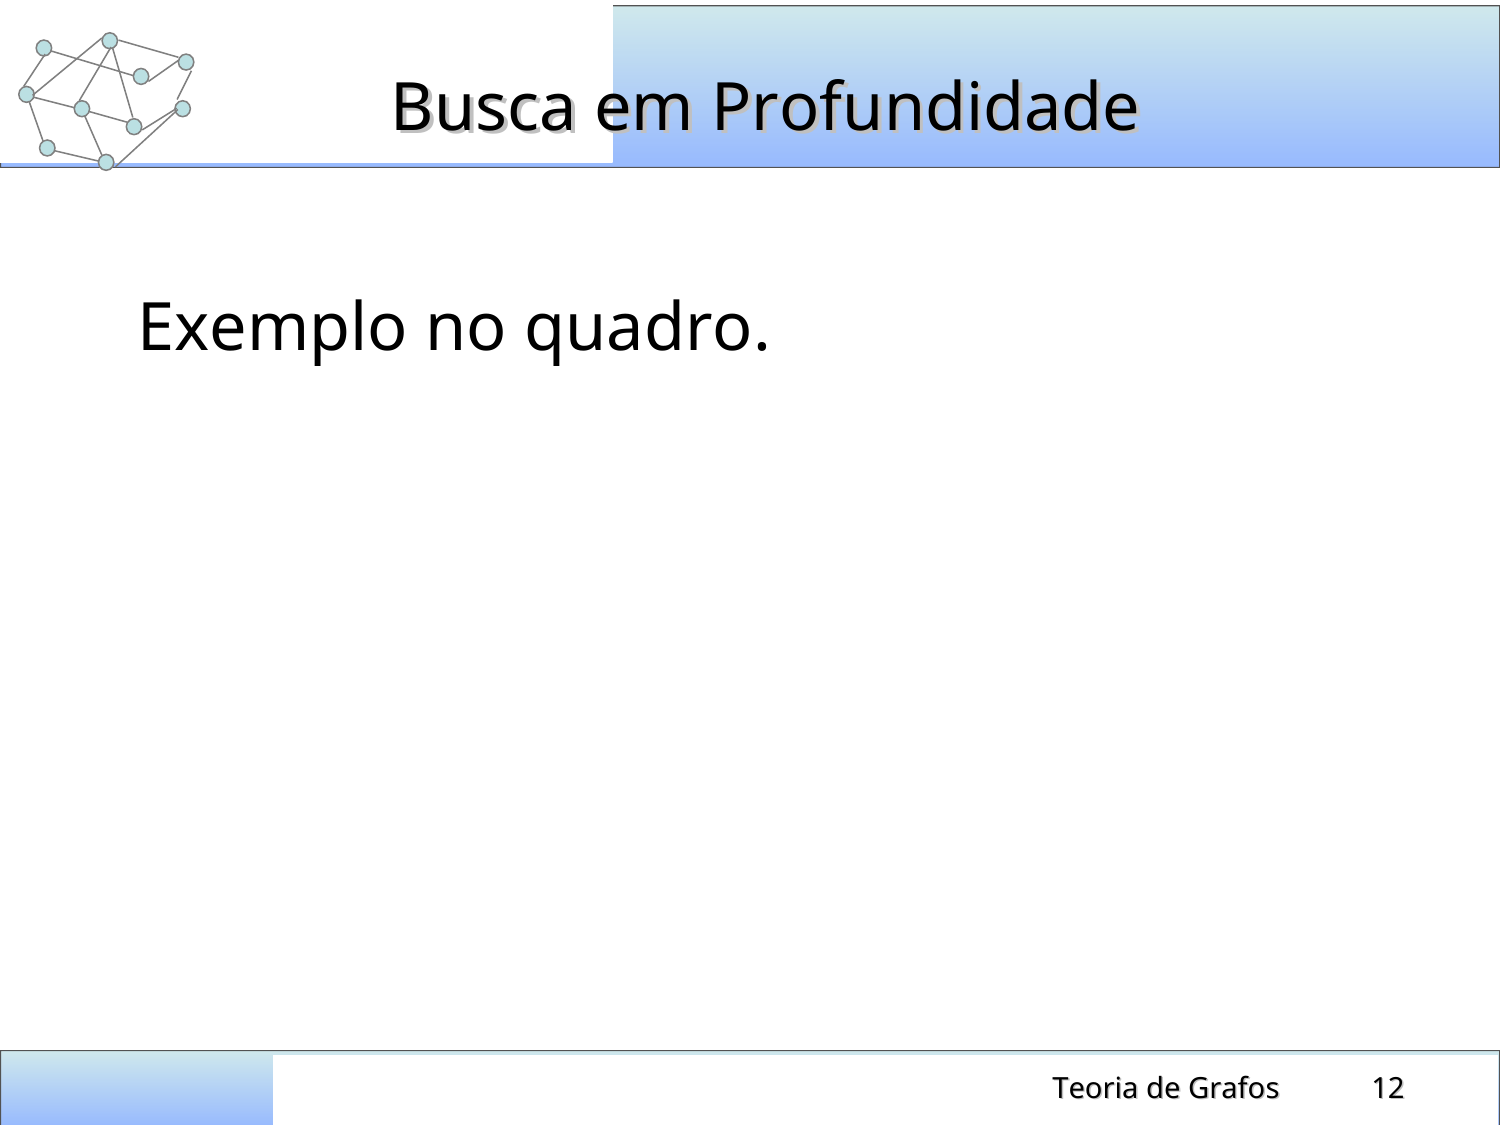

# Busca em Profundidade
Exemplo no quadro.
12